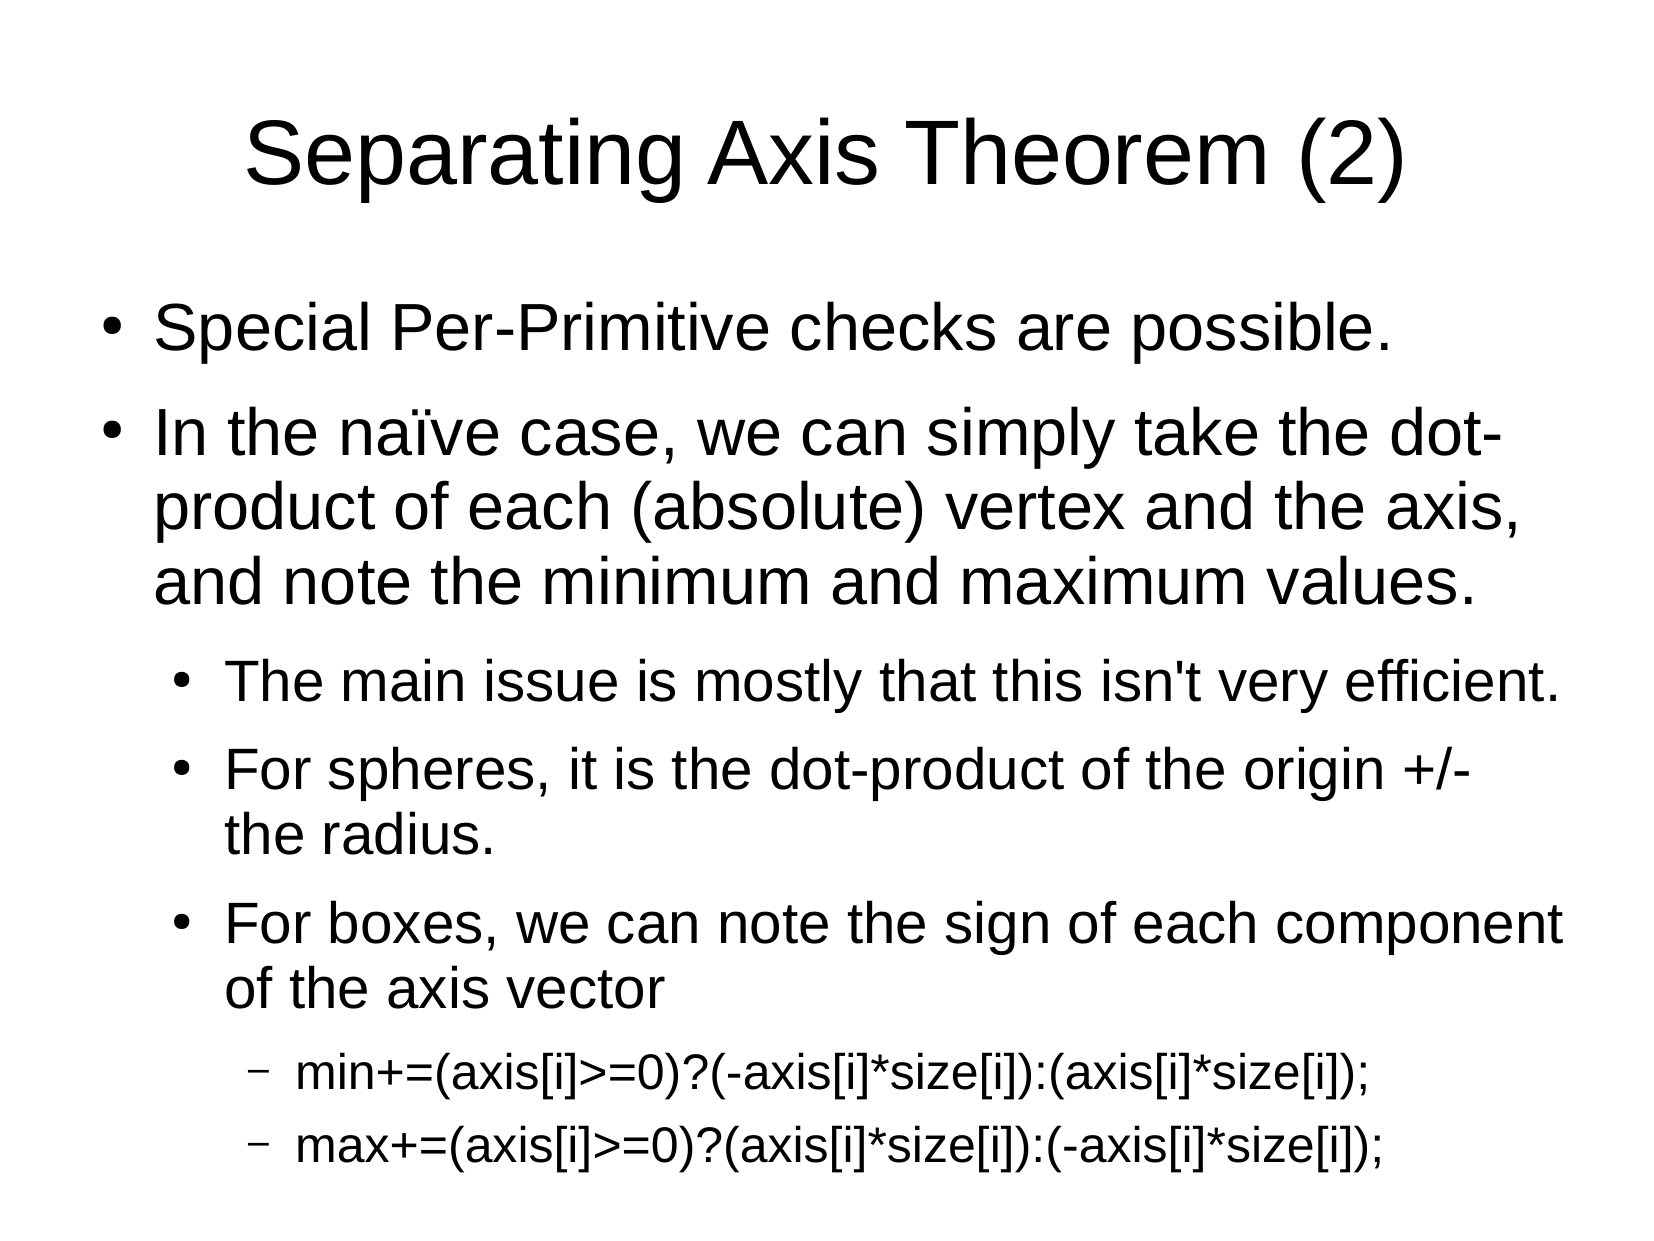

# Separating Axis Theorem (2)
Special Per-Primitive checks are possible.
In the naïve case, we can simply take the dot-product of each (absolute) vertex and the axis, and note the minimum and maximum values.
The main issue is mostly that this isn't very efficient.
For spheres, it is the dot-product of the origin +/- the radius.
For boxes, we can note the sign of each component of the axis vector
min+=(axis[i]>=0)?(-axis[i]*size[i]):(axis[i]*size[i]);
max+=(axis[i]>=0)?(axis[i]*size[i]):(-axis[i]*size[i]);